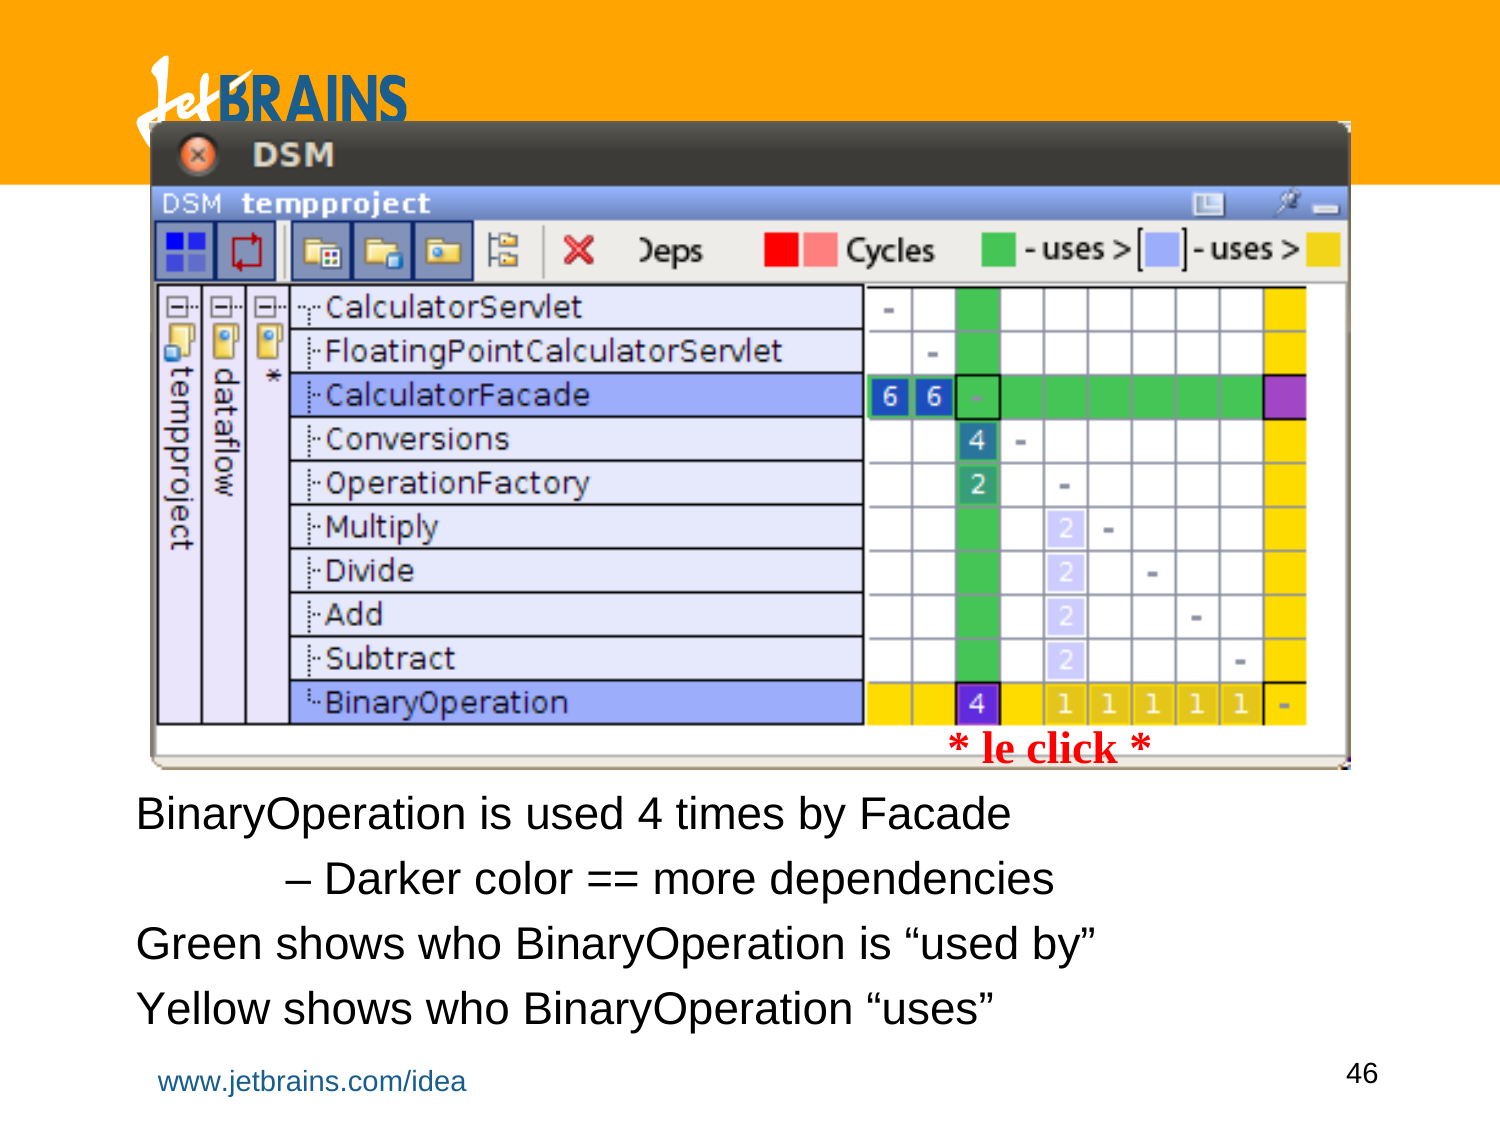

* le click *
# BinaryOperation is used 4 times by Facade
	– Darker color == more dependencies
Green shows who BinaryOperation is “used by”
Yellow shows who BinaryOperation “uses”